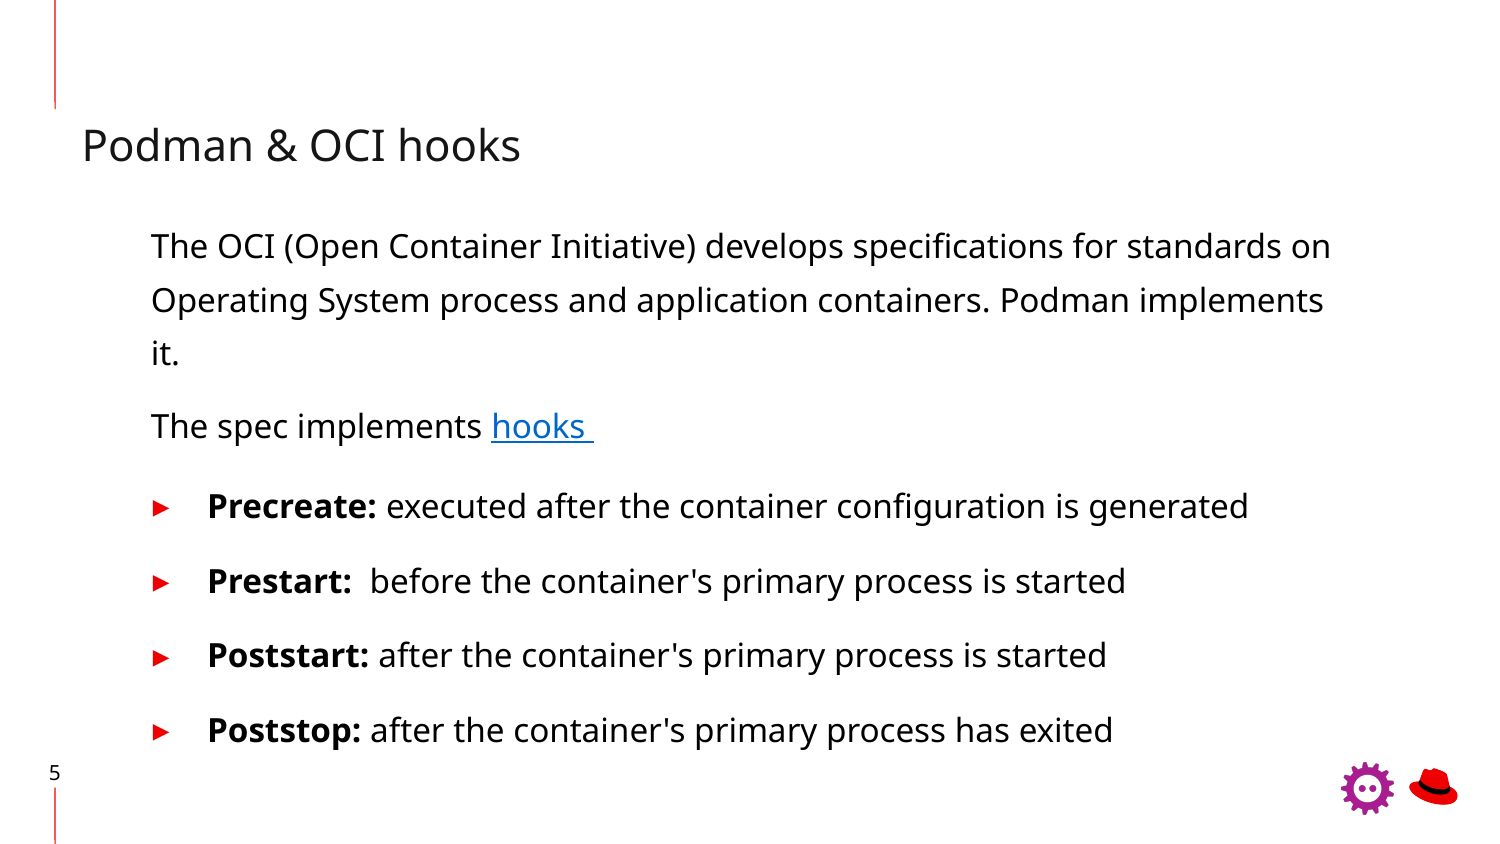

Podman & OCI hooks
# The OCI (Open Container Initiative) develops specifications for standards on Operating System process and application containers. Podman implements it.
The spec implements hooks
Precreate: executed after the container configuration is generated
Prestart: before the container's primary process is started
Poststart: after the container's primary process is started
Poststop: after the container's primary process has exited